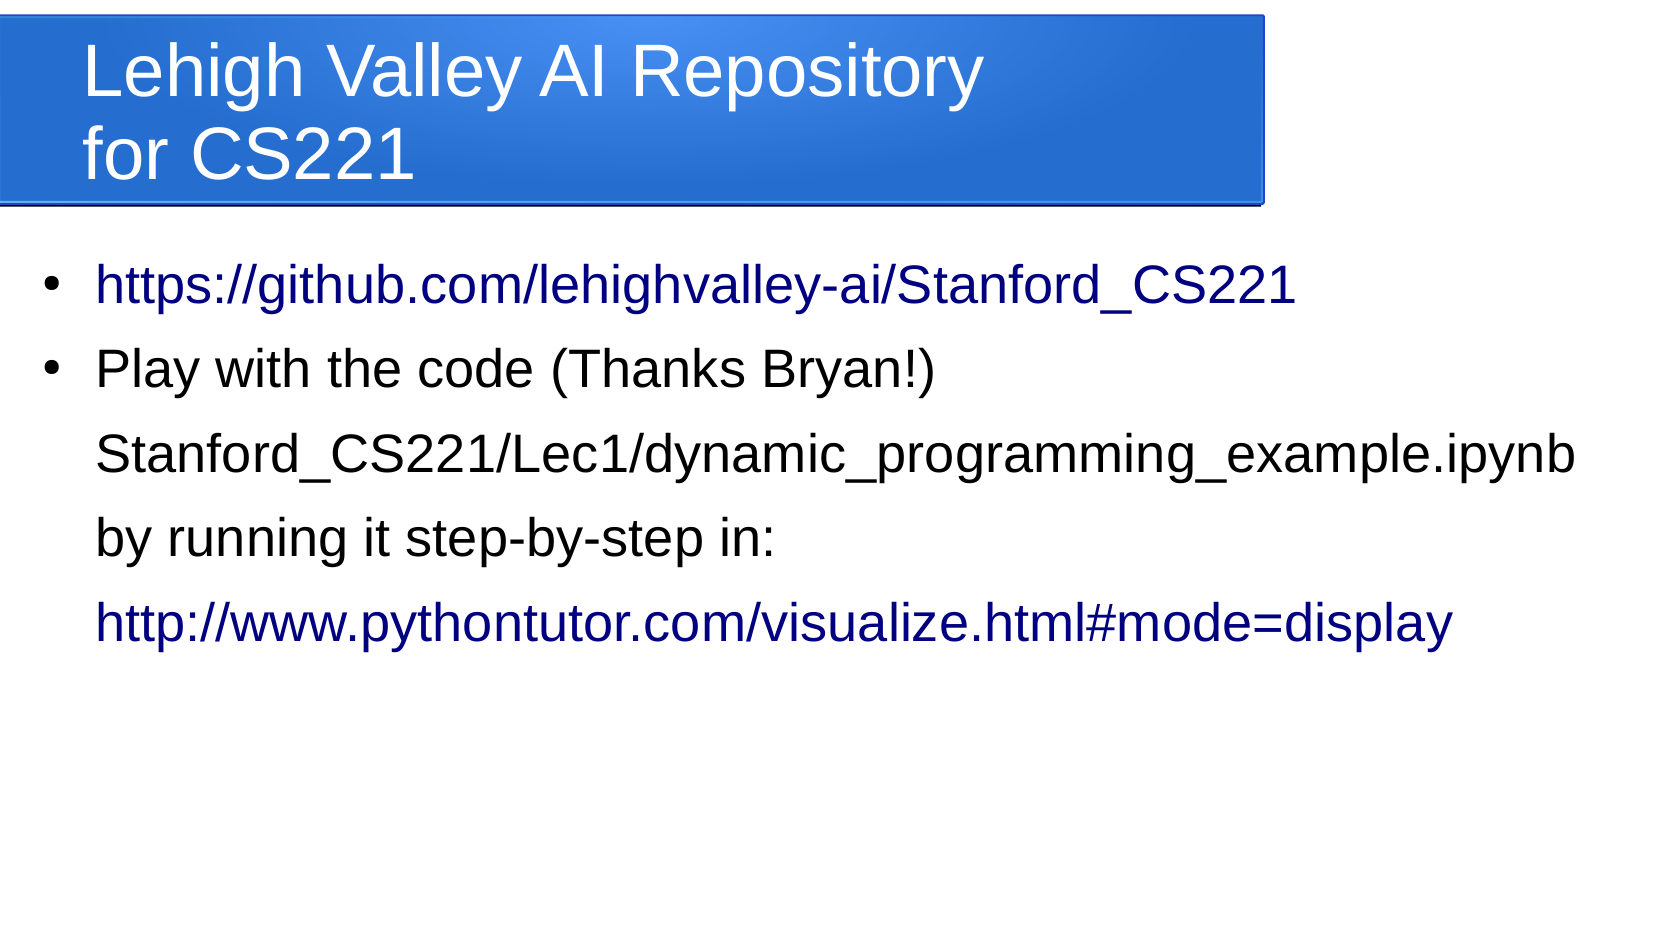

# Lehigh Valley AI Repository for CS221
https://github.com/lehighvalley-ai/Stanford_CS221
Play with the code (Thanks Bryan!)
Stanford_CS221/Lec1/dynamic_programming_example.ipynb
by running it step-by-step in:
http://www.pythontutor.com/visualize.html#mode=display